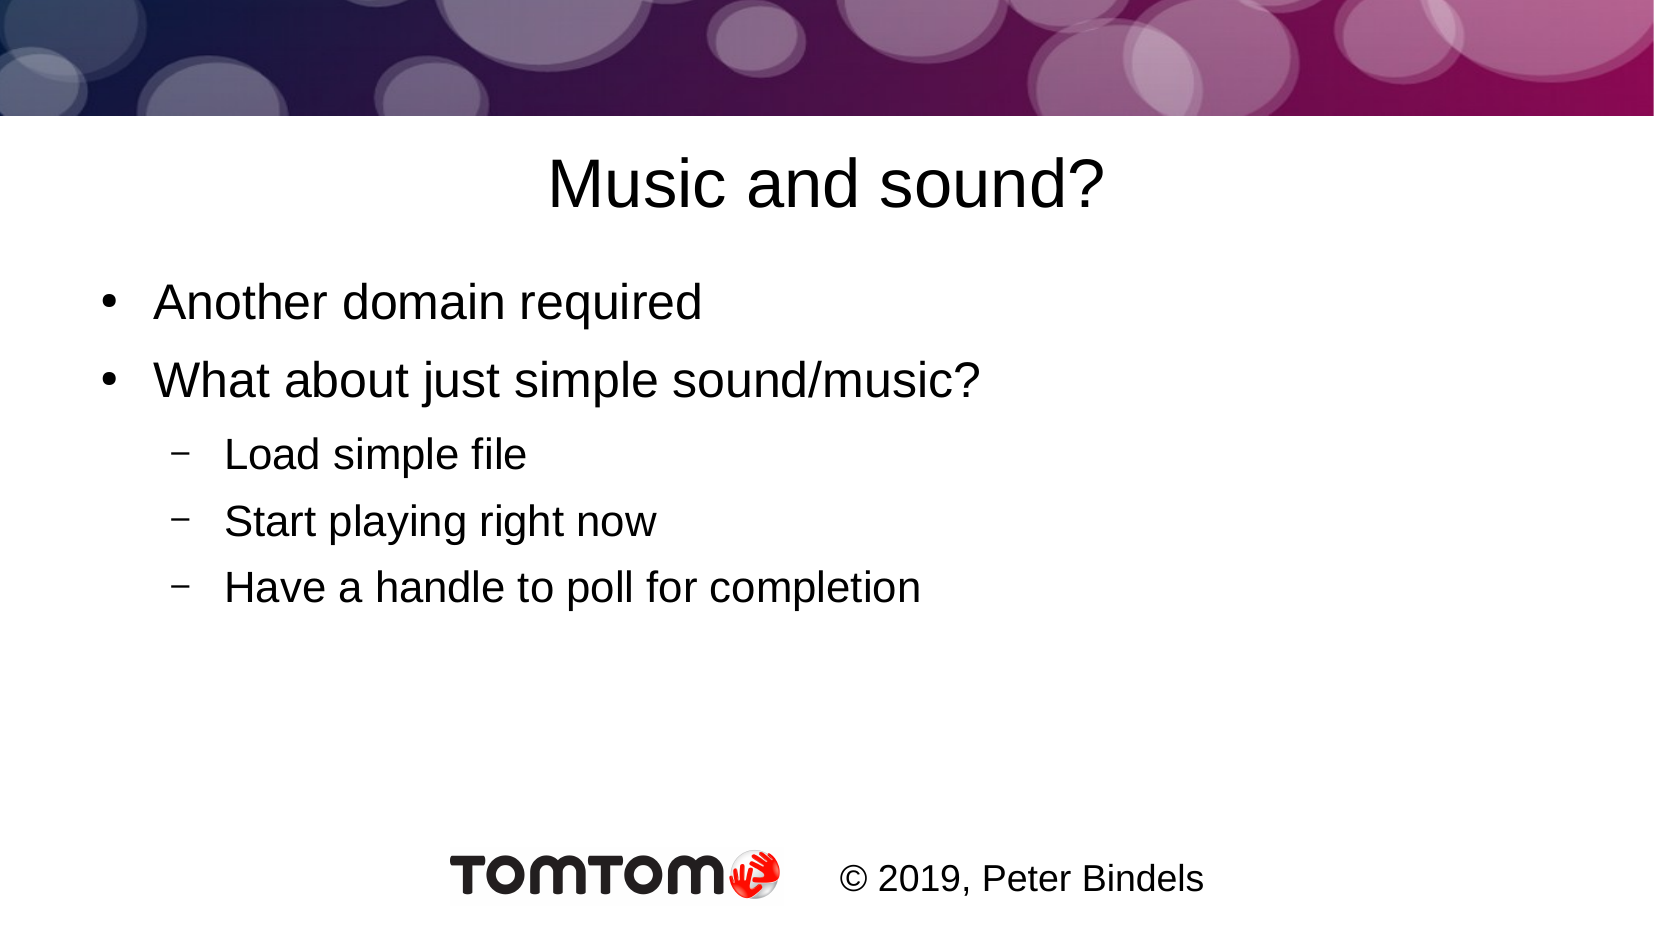

# Music and sound?
Another domain required
What about just simple sound/music?
Load simple file
Start playing right now
Have a handle to poll for completion